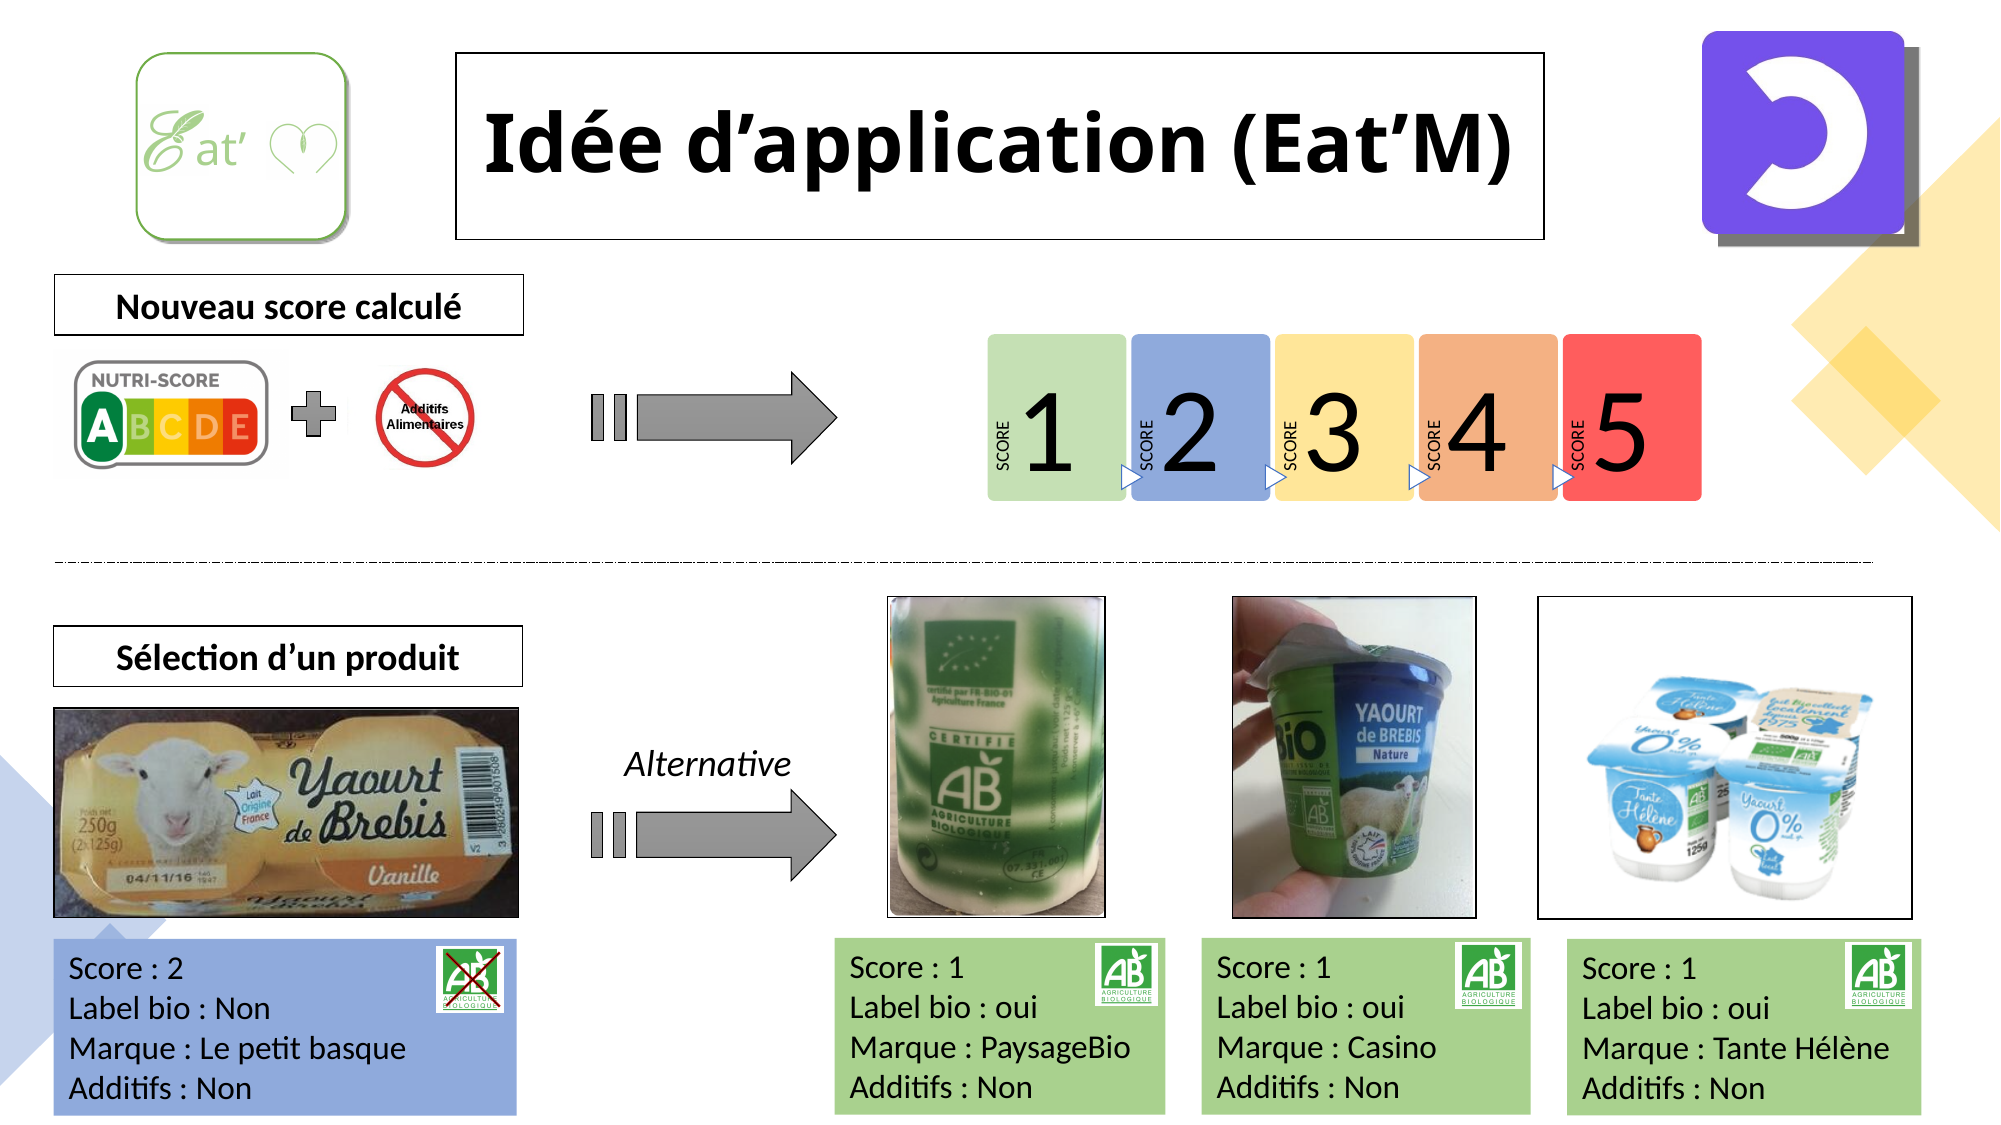

# Idée d’application (Eat’M)
at’
Nouveau score calculé
1
2
3
4
5
SCORE
SCORE
SCORE
SCORE
SCORE
Sélection d’un produit
Alternative
Score : 1
Label bio : oui
Marque : PaysageBio
Additifs : Non
Score : 1
Label bio : oui
Marque : Casino
Additifs : Non
Score : 1
Label bio : oui
Marque : Tante Hélène
Additifs : Non
Score : 2
Label bio : Non
Marque : Le petit basque
Additifs : Non